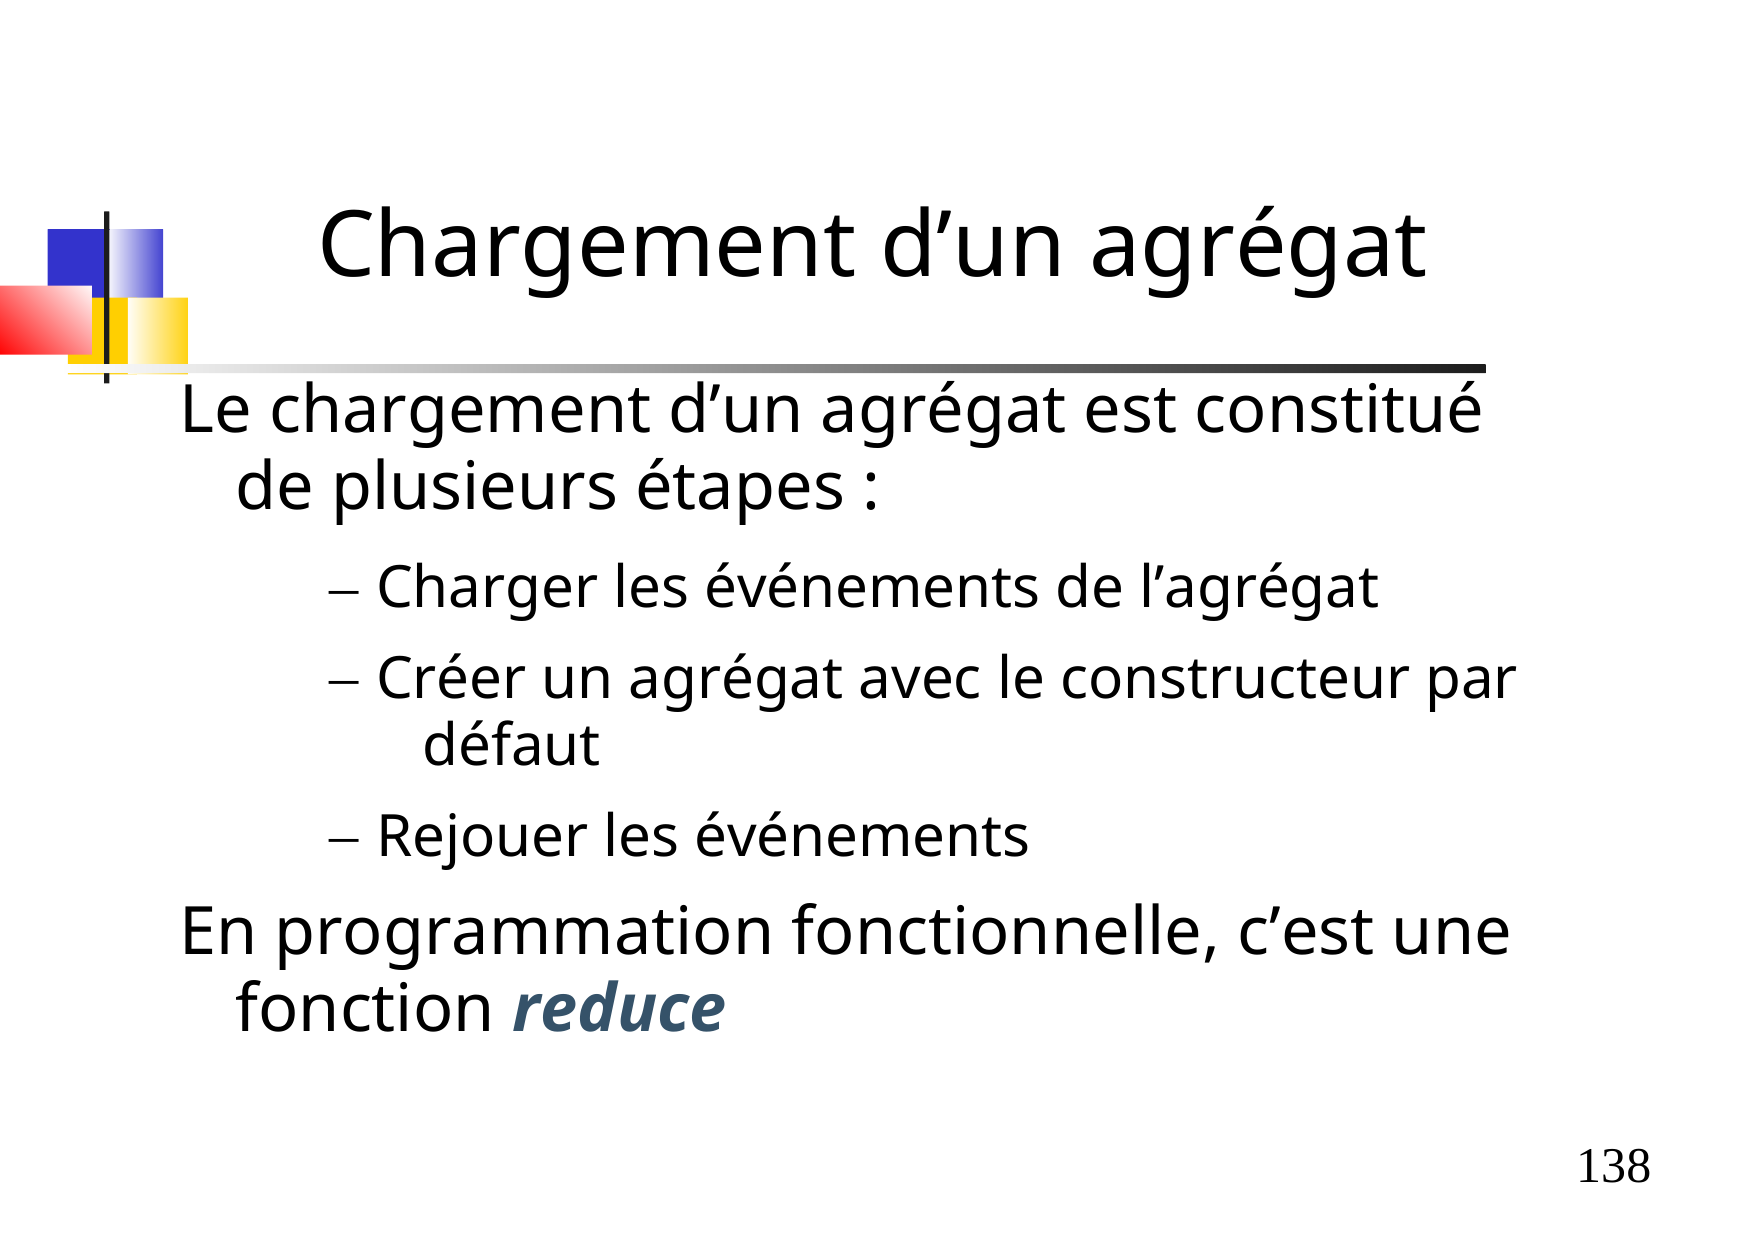

# Chargement d’un agrégat
Le chargement d’un agrégat est constitué de plusieurs étapes :
Charger les événements de l’agrégat
Créer un agrégat avec le constructeur par défaut
Rejouer les événements
En programmation fonctionnelle, c’est une fonction reduce